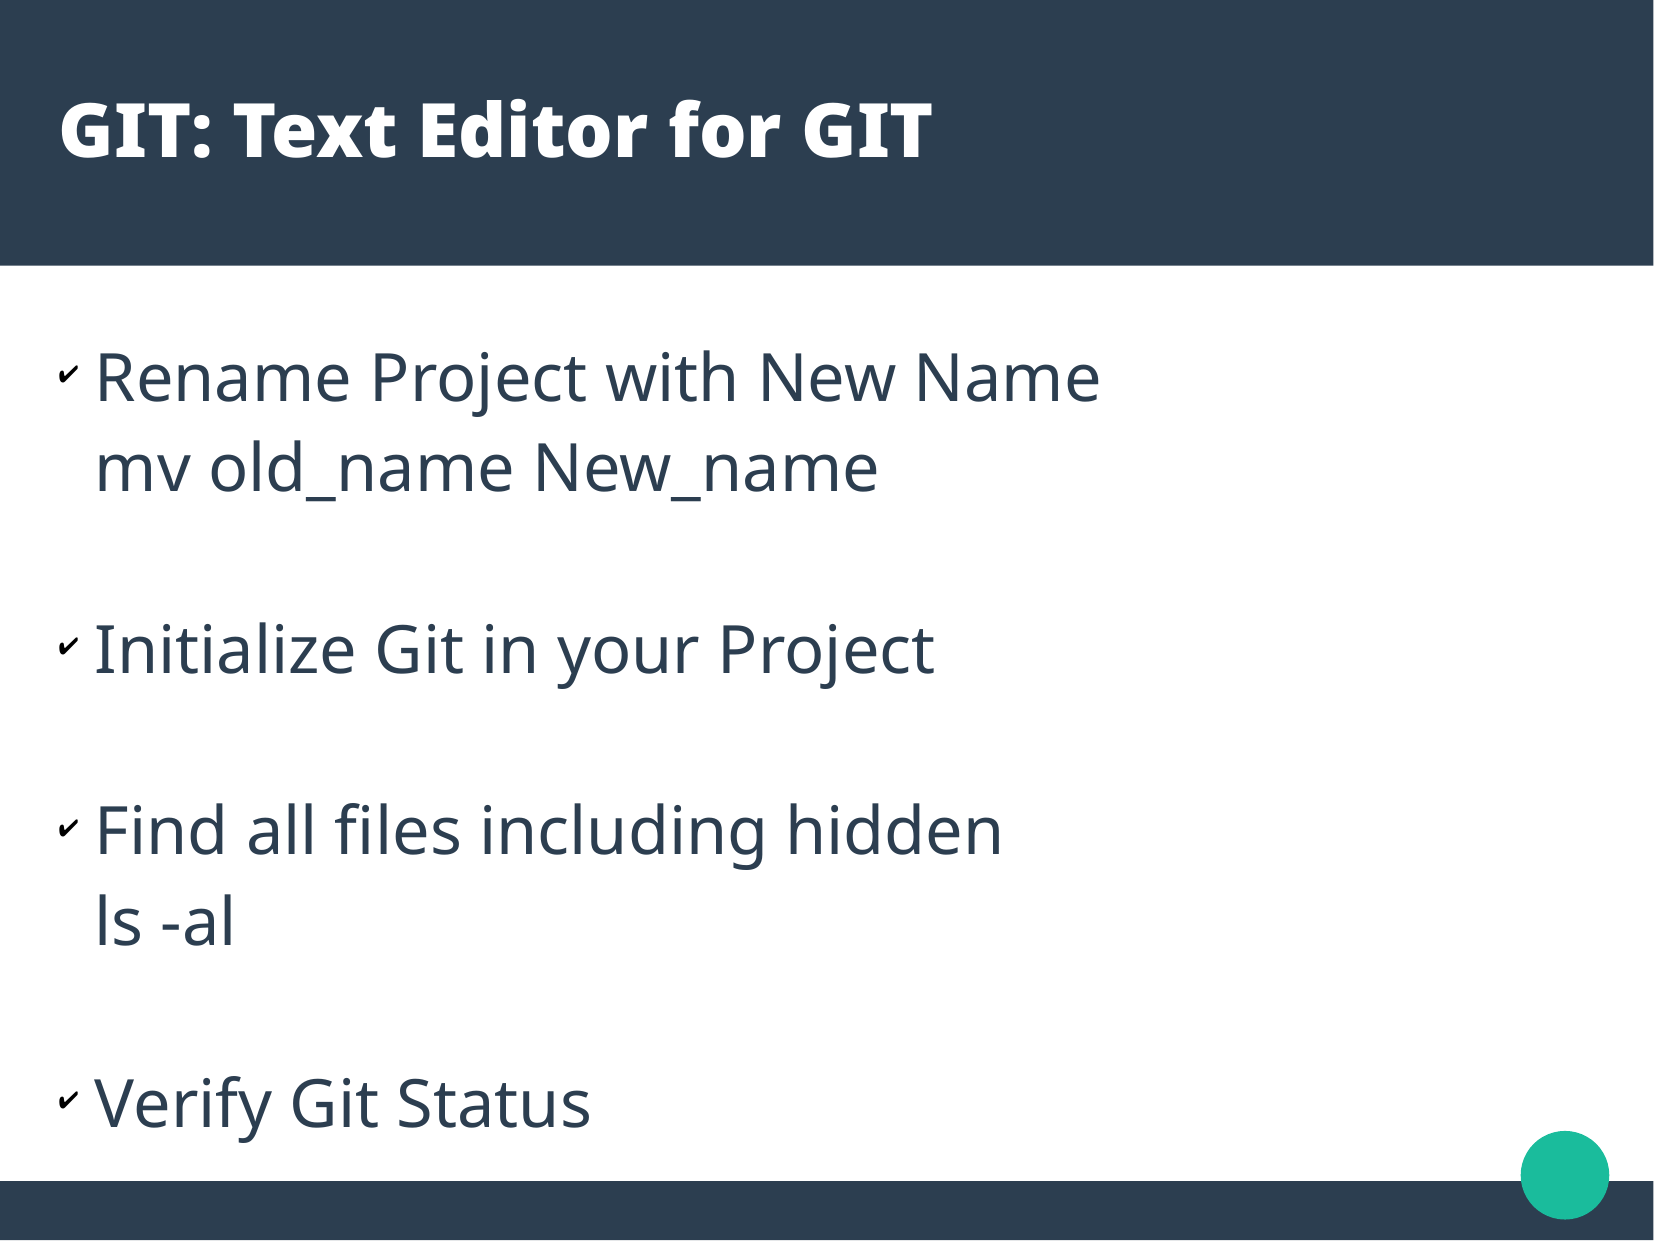

# GIT: Text Editor for GIT
Rename Project with New Name
mv old_name New_name
Initialize Git in your Project
Find all files including hidden
ls -al
Verify Git Status